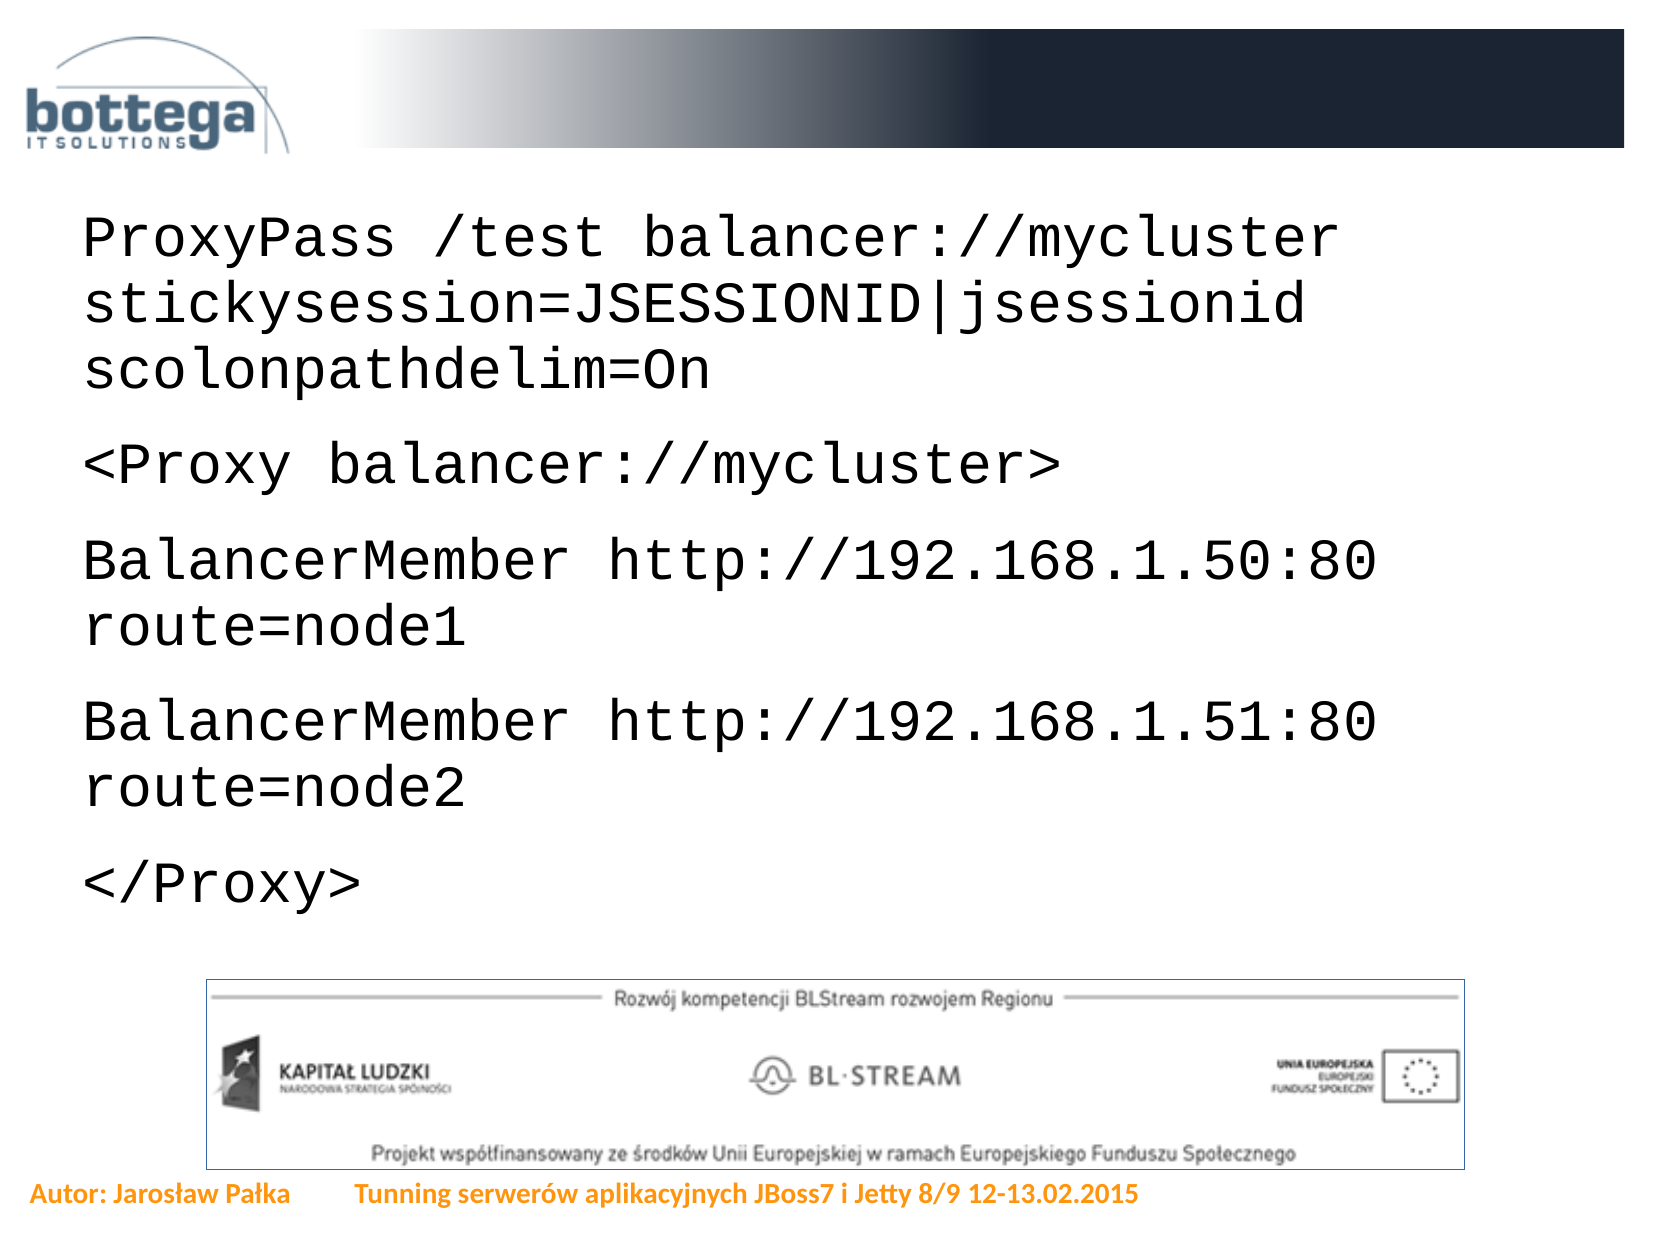

#
ProxyPass /test balancer://mycluster stickysession=JSESSIONID|jsessionid scolonpathdelim=On
<Proxy balancer://mycluster>
BalancerMember http://192.168.1.50:80 route=node1
BalancerMember http://192.168.1.51:80 route=node2
</Proxy>